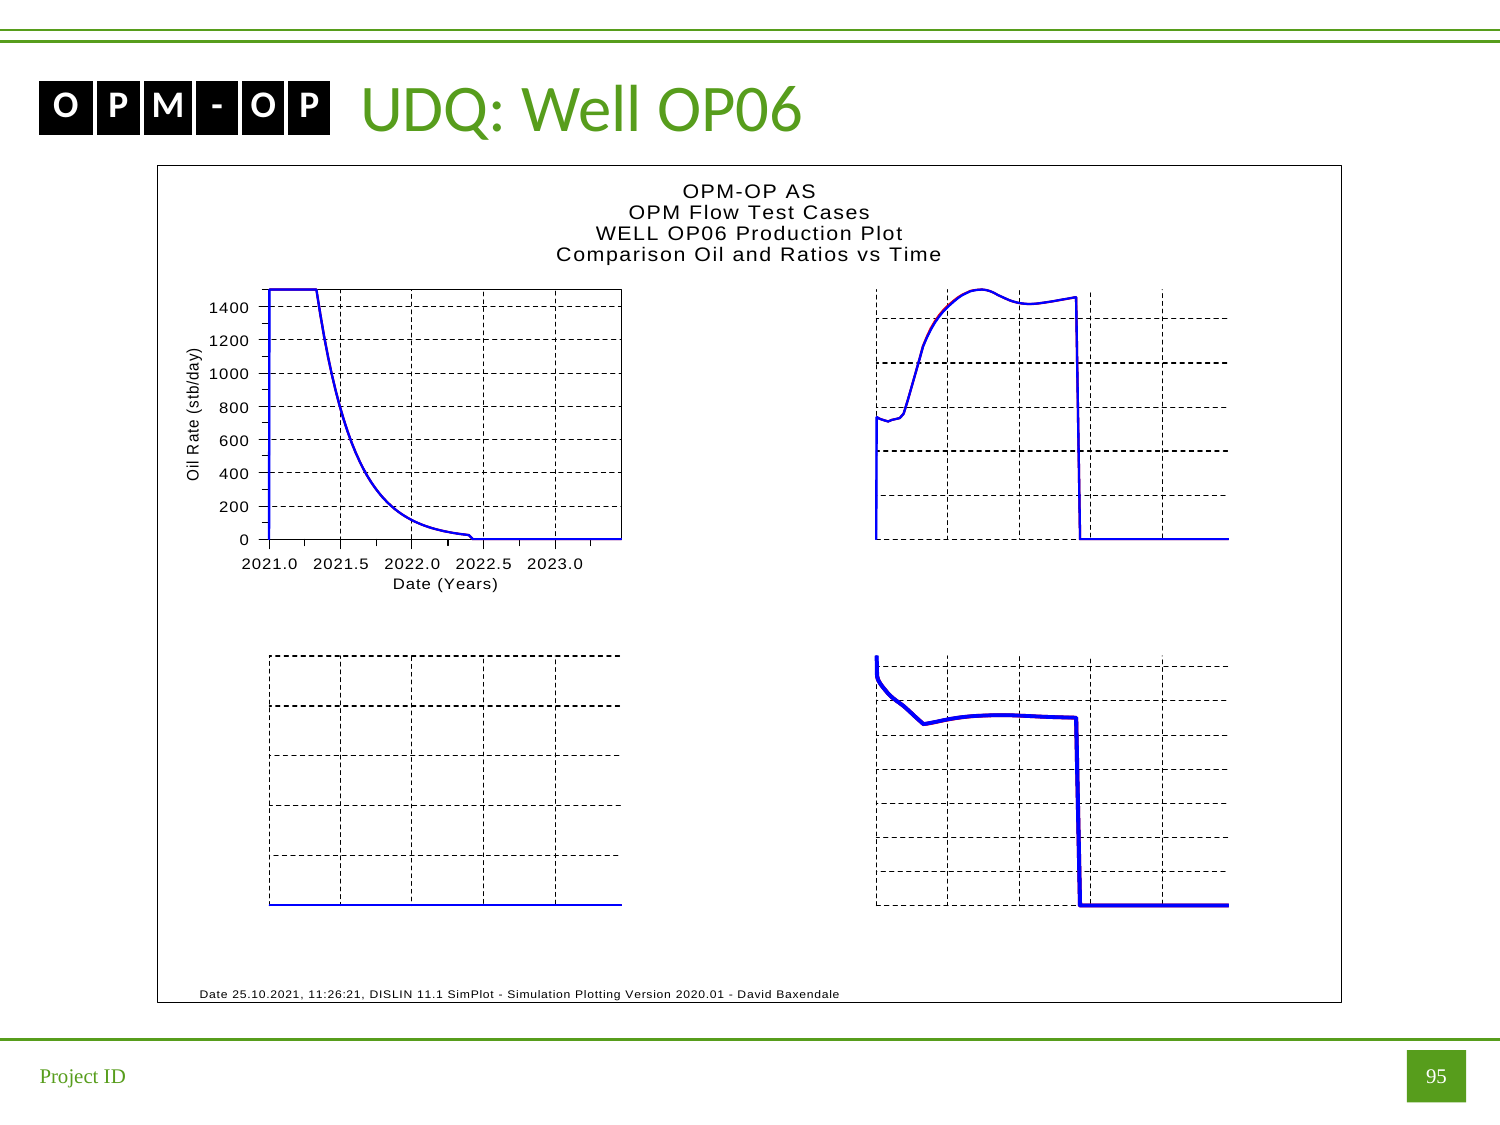

# UDQ: well OP06
Project ID
95